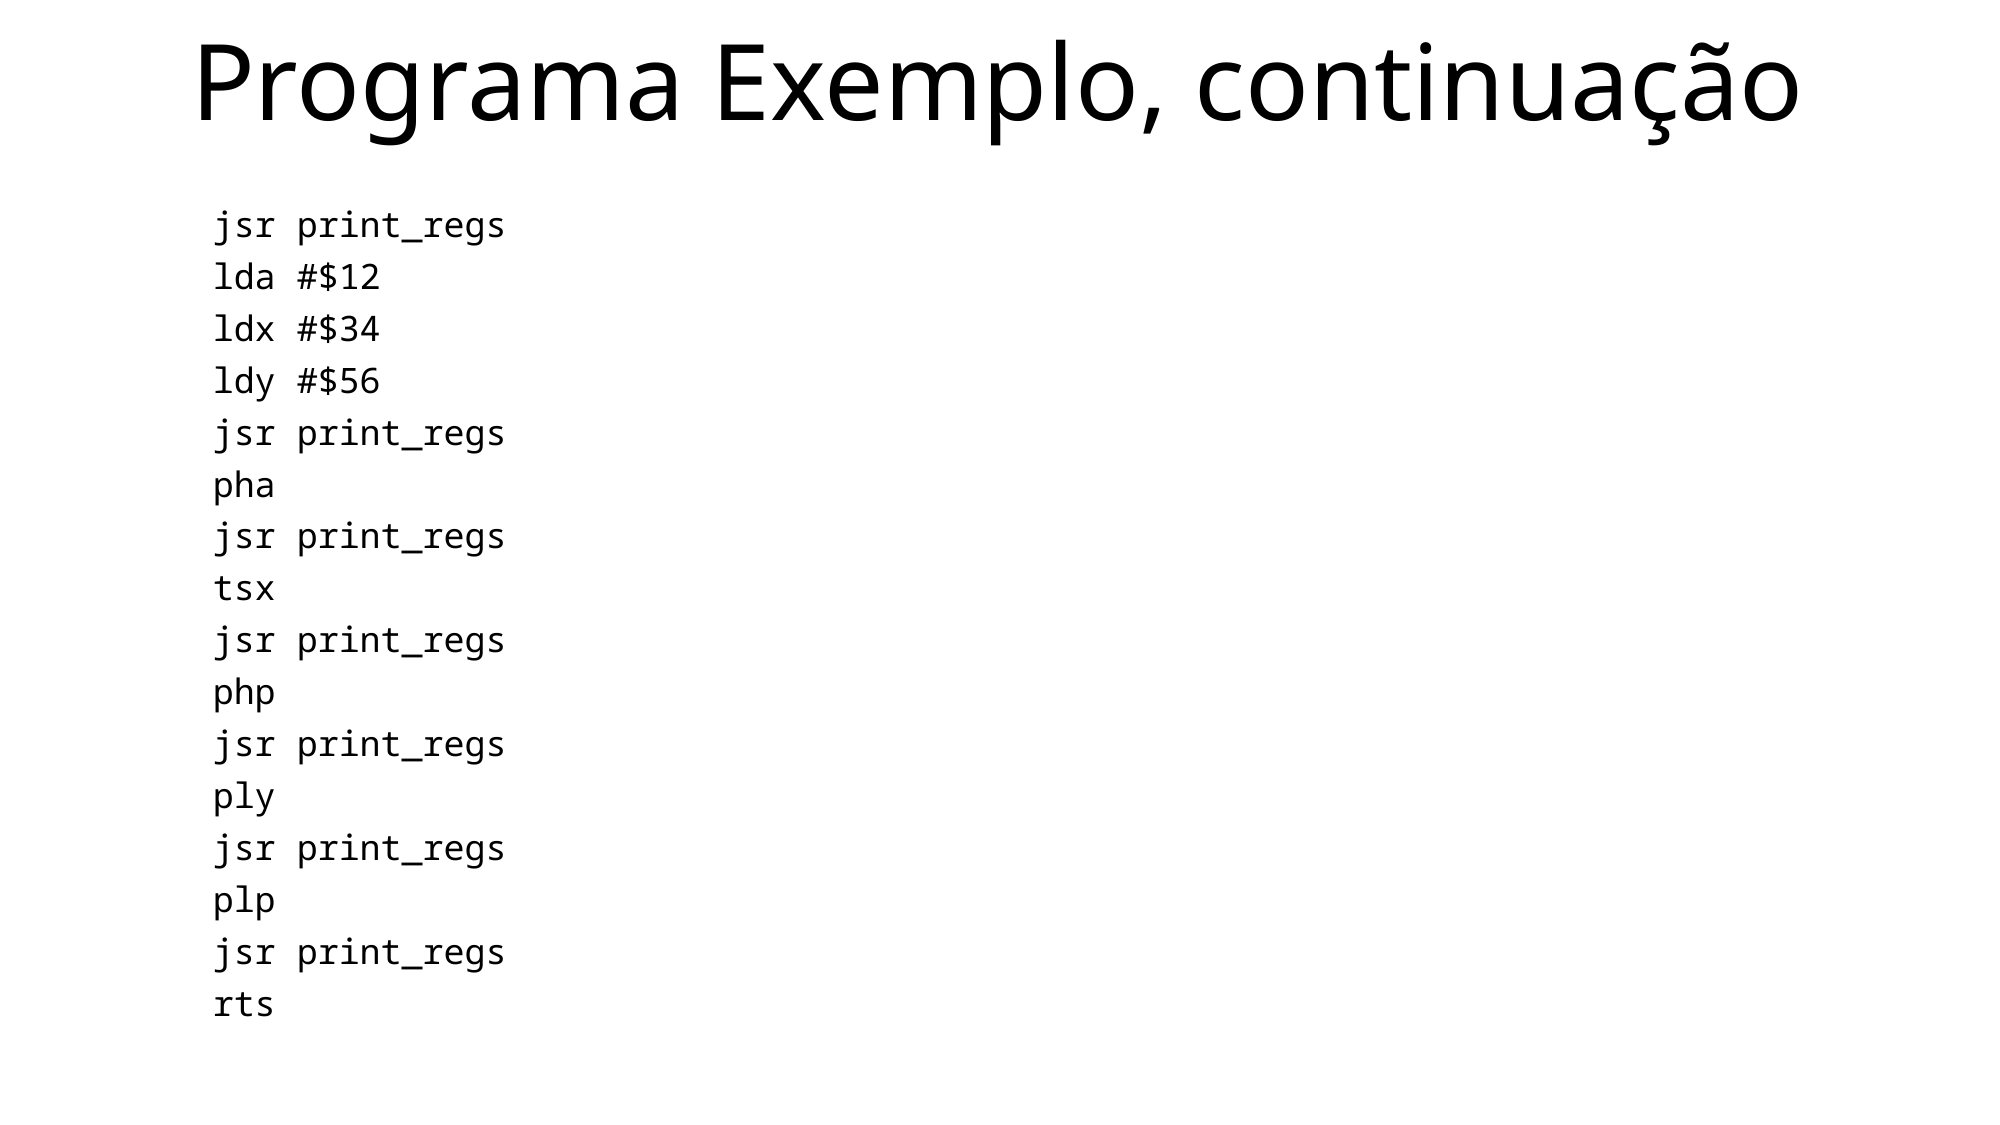

Programa Exemplo, continuação
# jsr print_regs
 lda #$12
 ldx #$34
 ldy #$56
 jsr print_regs
 pha
 jsr print_regs
 tsx
 jsr print_regs
 php
 jsr print_regs
 ply
 jsr print_regs
 plp
 jsr print_regs
 rts